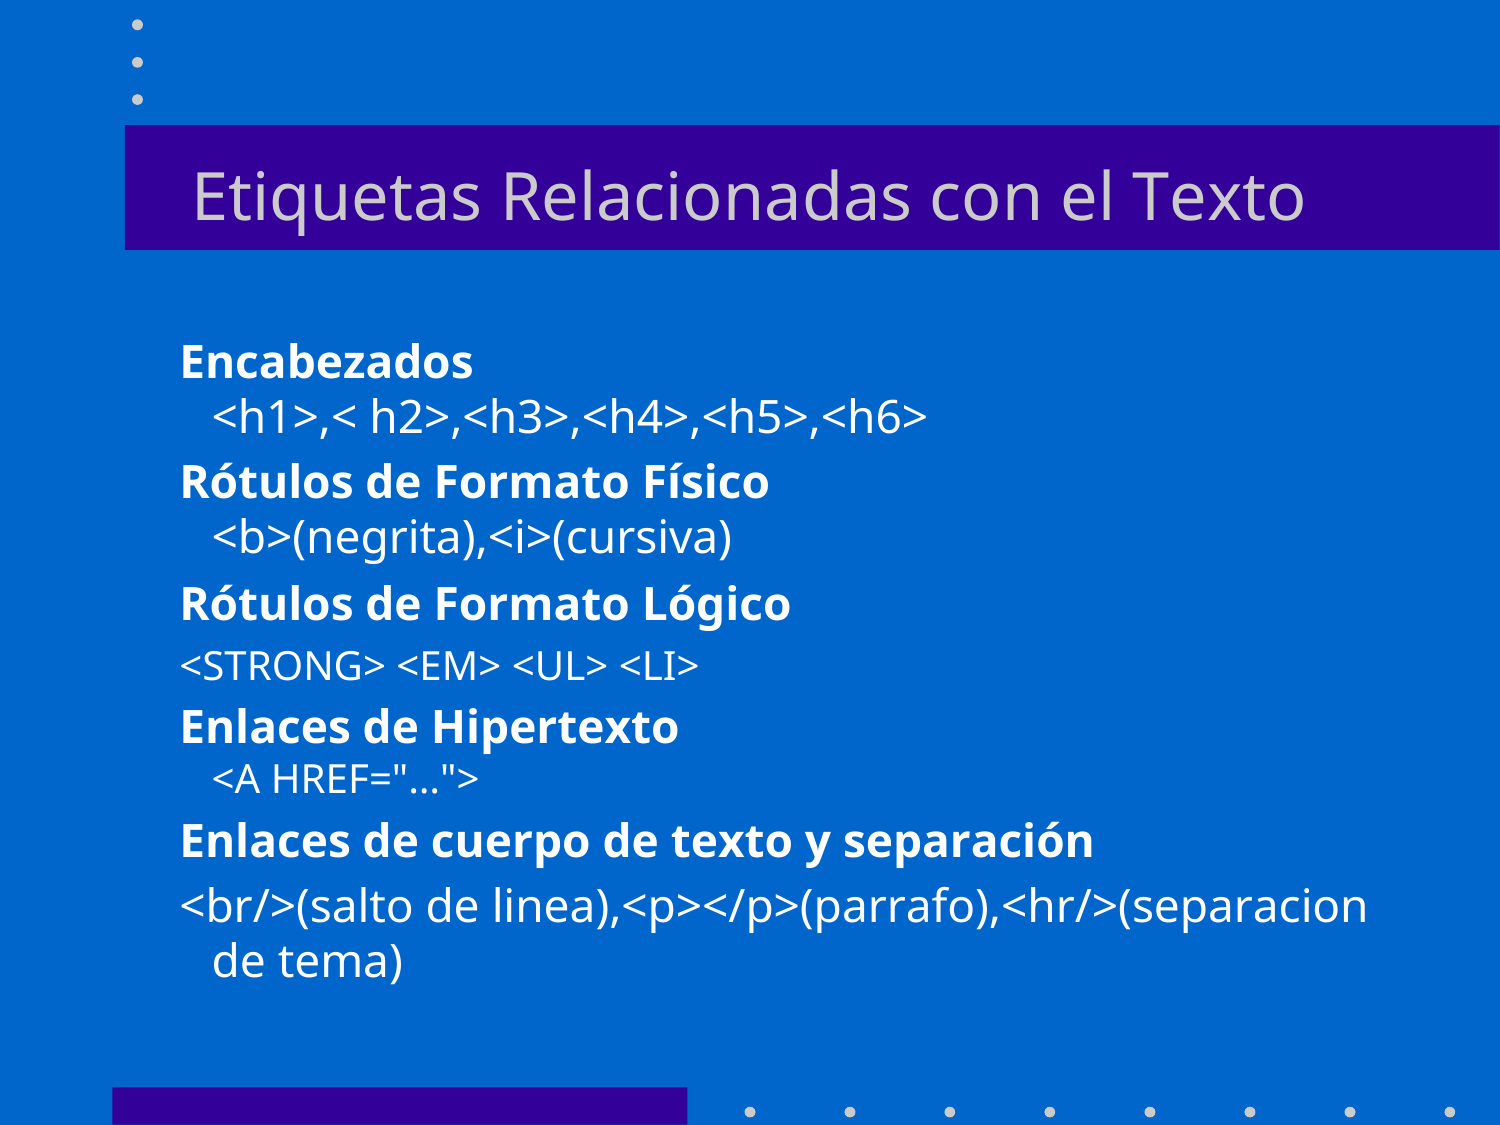

# Etiquetas Relacionadas con el Texto
Encabezados
<h1>,< h2>,<h3>,<h4>,<h5>,<h6>
Rótulos de Formato Físico
<b>(negrita),<i>(cursiva)
Rótulos de Formato Lógico
<STRONG> <EM> <UL> <LI>
Enlaces de Hipertexto
<A HREF="…">
Enlaces de cuerpo de texto y separación
<br/>(salto de linea),<p></p>(parrafo),<hr/>(separacion de tema)